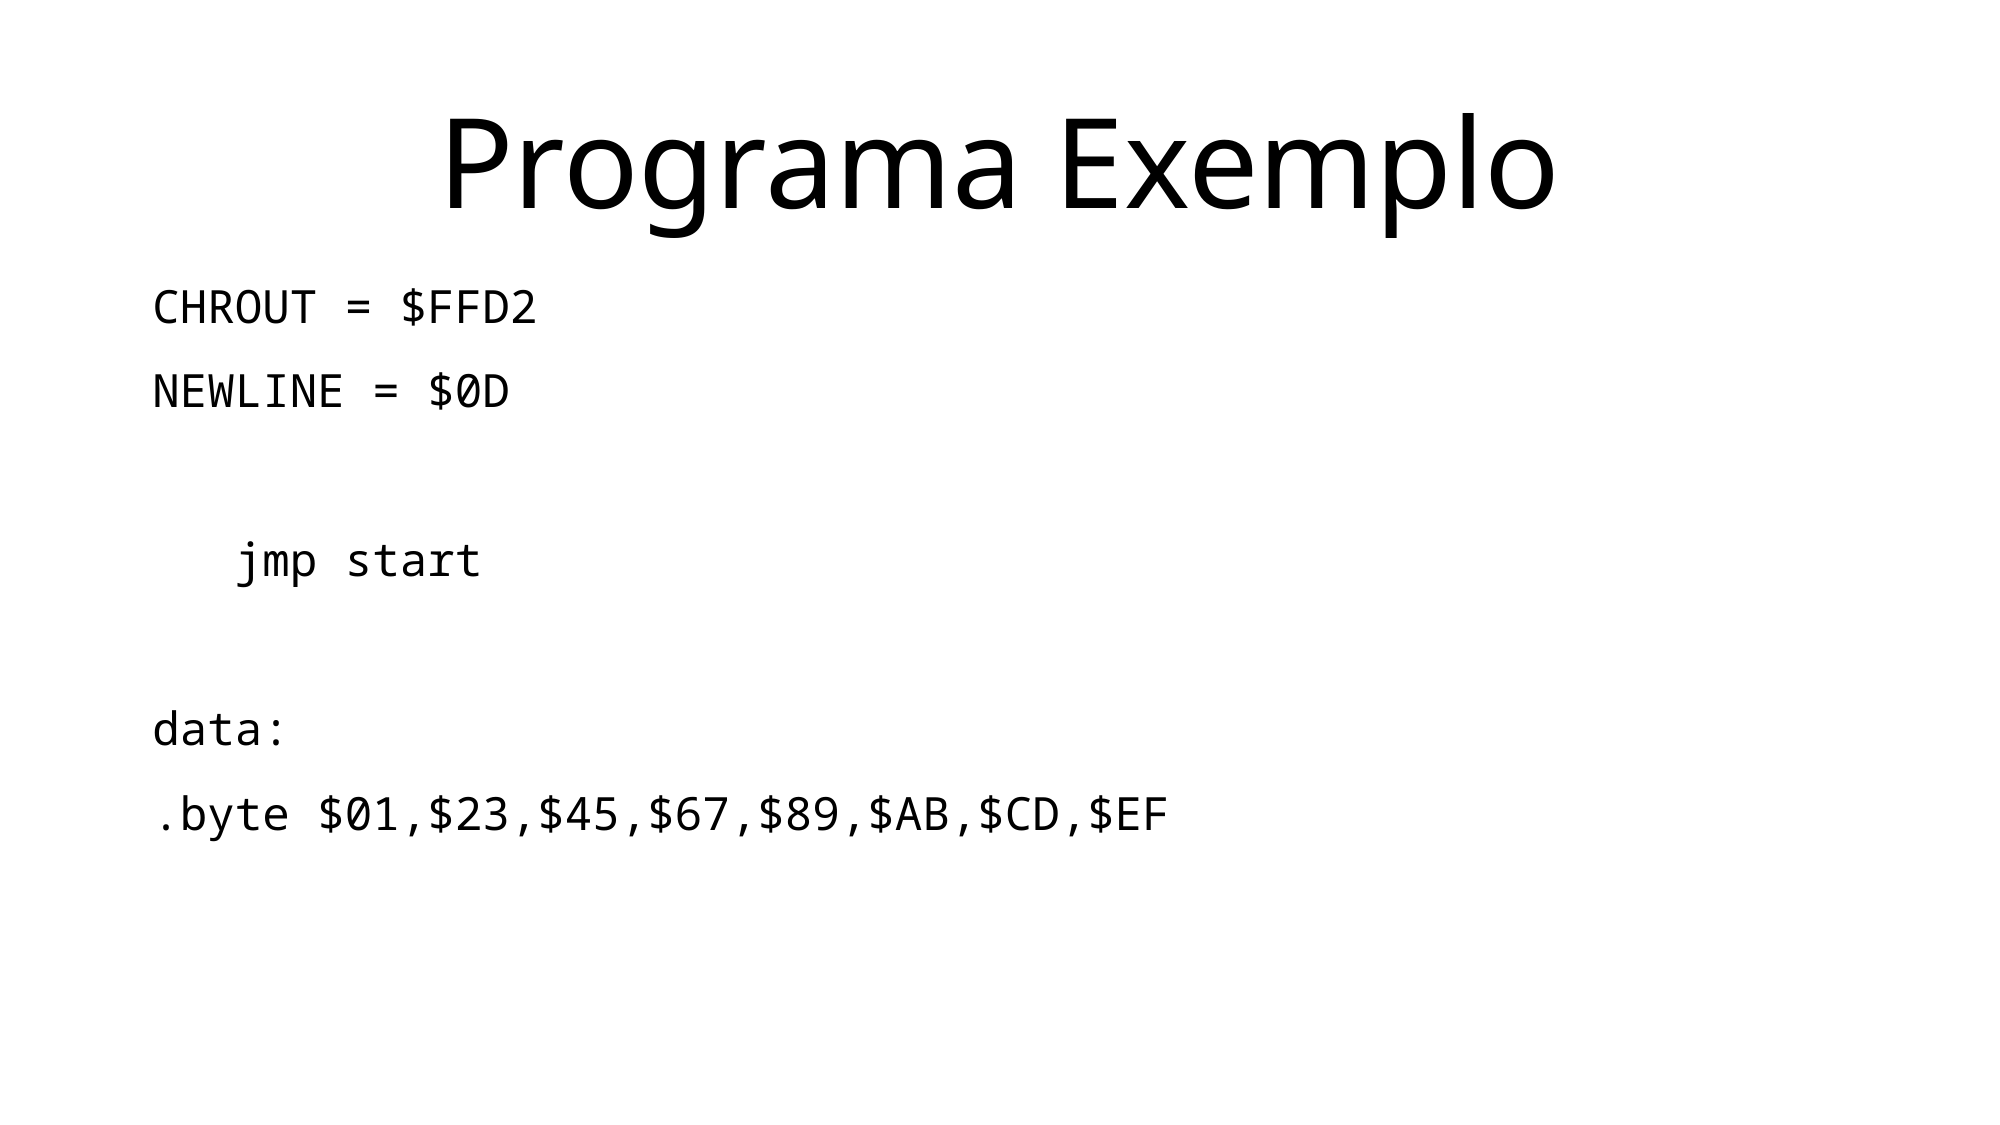

Programa Exemplo
# CHROUT = $FFD2
NEWLINE = $0D
 jmp start
data:
.byte $01,$23,$45,$67,$89,$AB,$CD,$EF